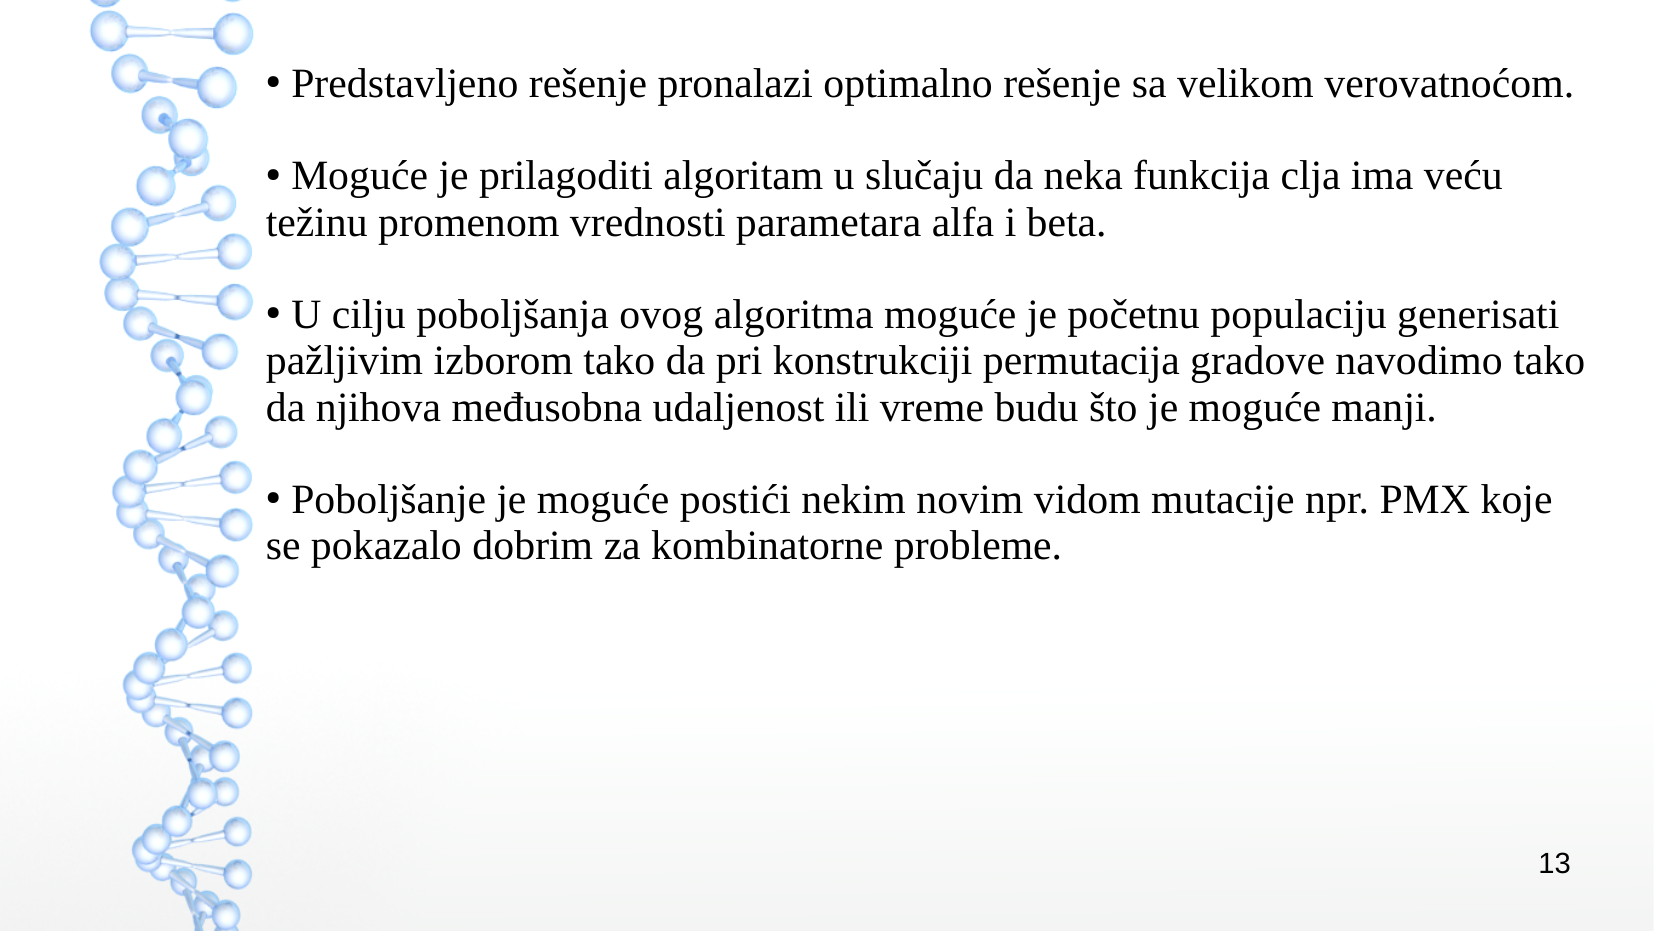

# Predstavljeno rešenje pronalazi optimalno rešenje sa velikom verovatnoćom.
 Moguće je prilagoditi algoritam u slučaju da neka funkcija clja ima veću težinu promenom vrednosti parametara alfa i beta.
 U cilju poboljšanja ovog algoritma moguće je početnu populaciju generisati pažljivim izborom tako da pri konstrukciji permutacija gradove navodimo tako da njihova međusobna udaljenost ili vreme budu što je moguće manji.
 Poboljšanje je moguće postići nekim novim vidom mutacije npr. PMX koje se pokazalo dobrim za kombinatorne probleme.
13